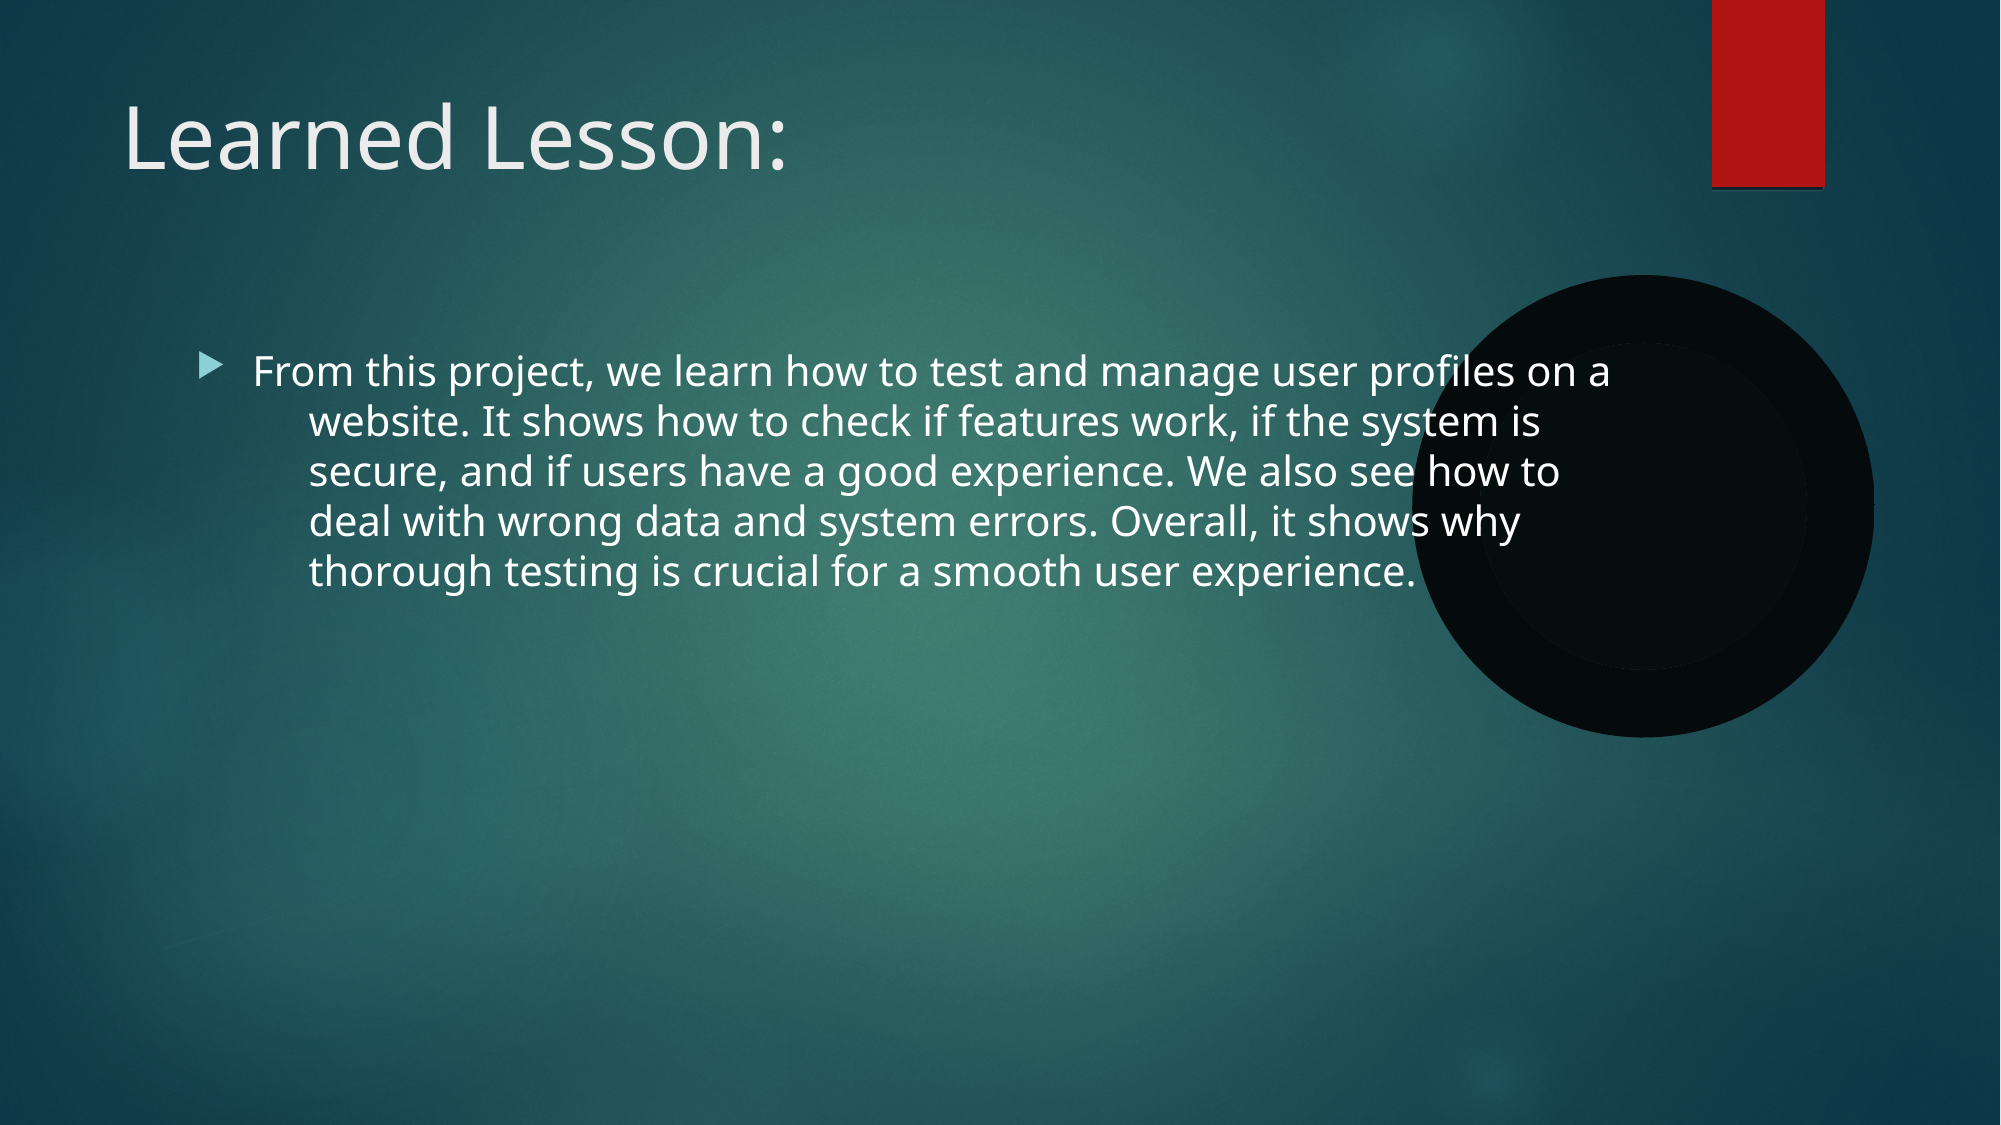

# Learned Lesson:
From this project, we learn how to test and manage user profiles on a website. It shows how to check if features work, if the system is secure, and if users have a good experience. We also see how to deal with wrong data and system errors. Overall, it shows why thorough testing is crucial for a smooth user experience.